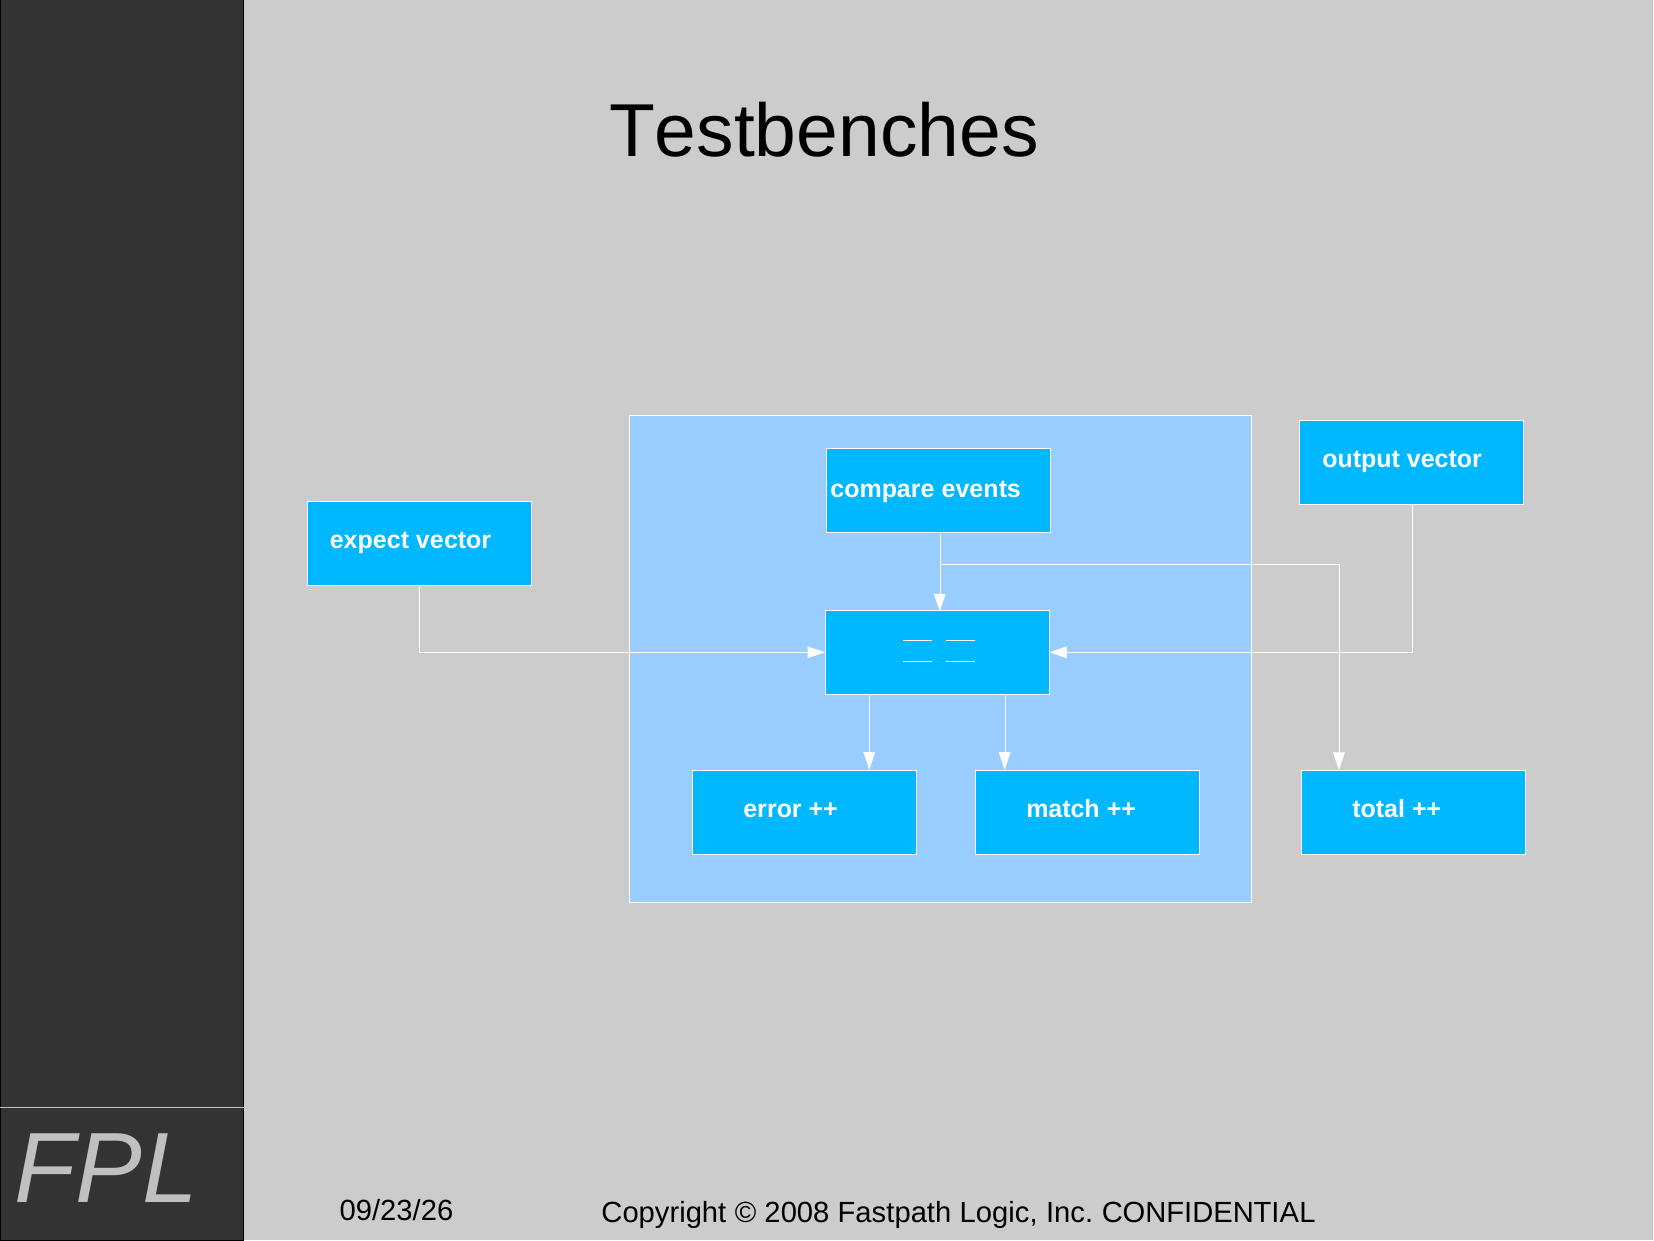

# Testbenches
output vector
compare events
expect vector
error ++
match ++
total ++
Copyright Fastpath Logic Inc. @2007